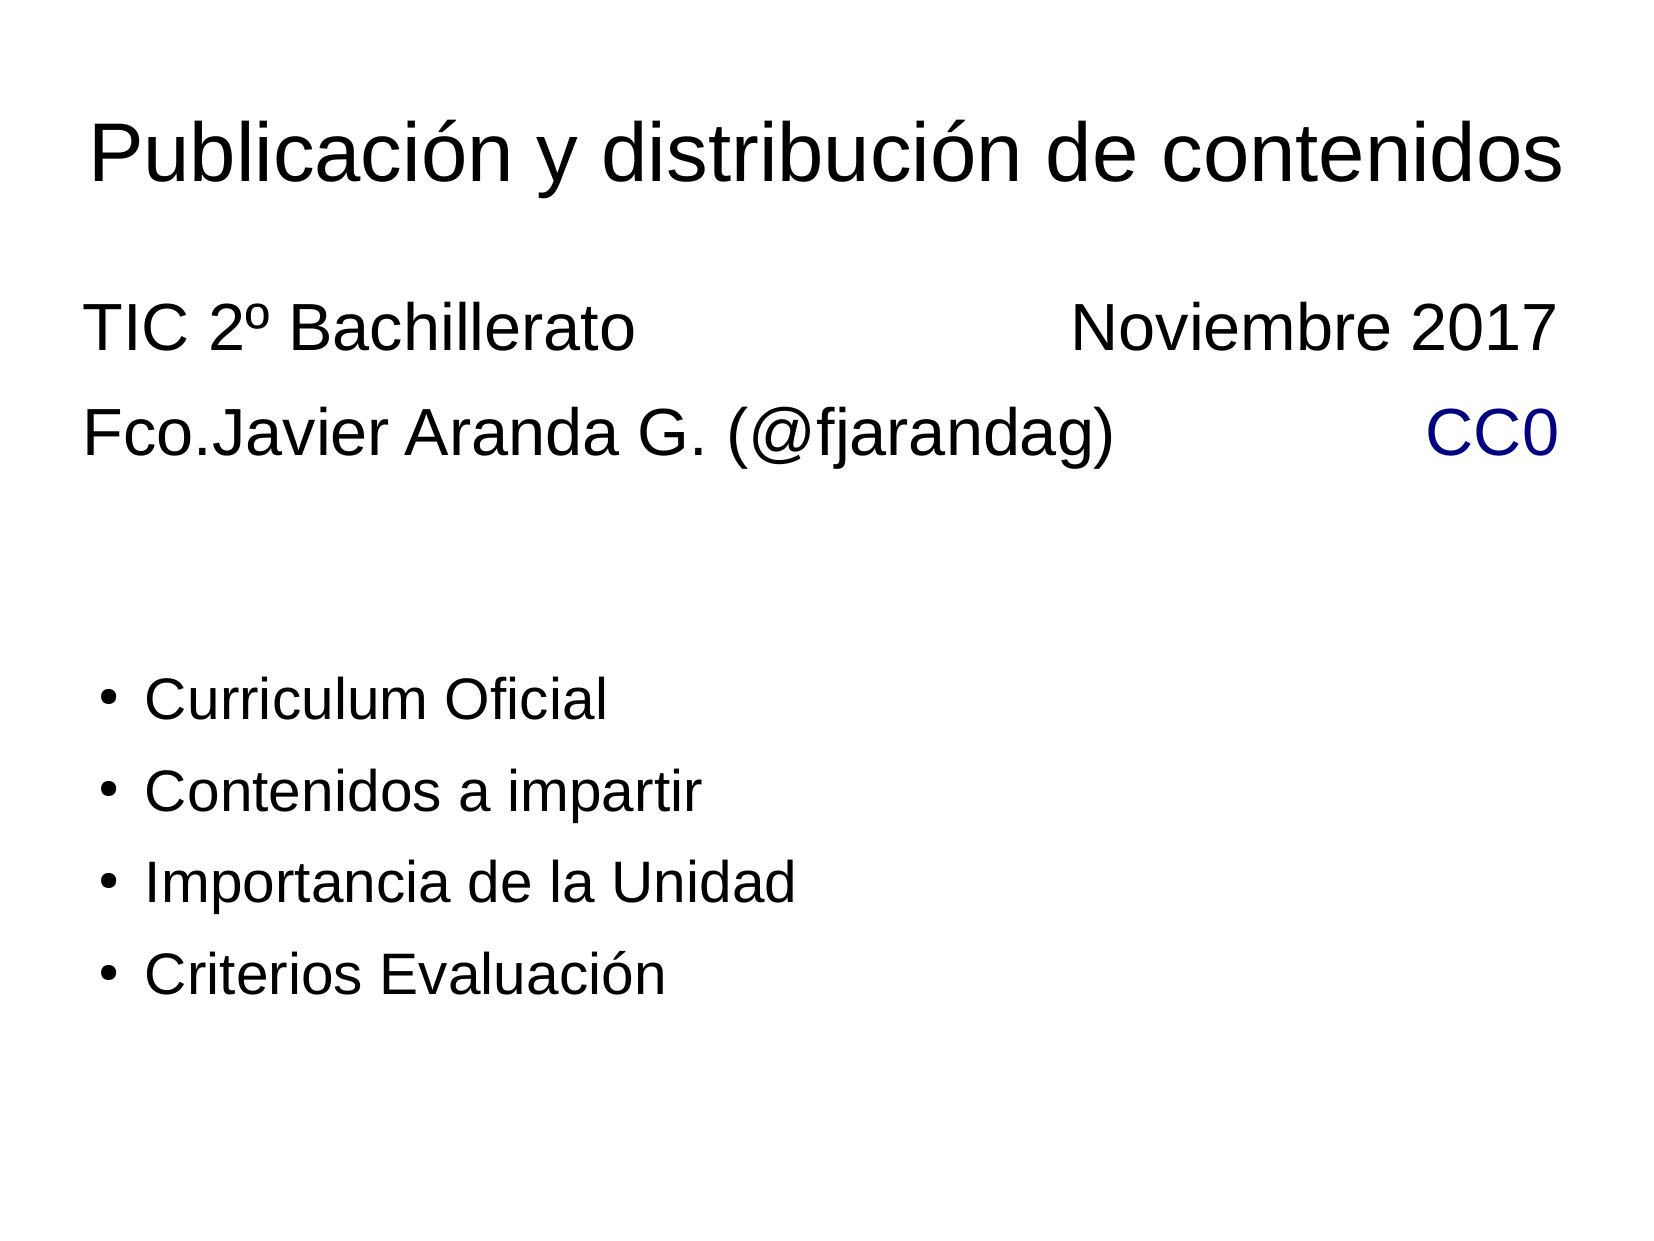

# Publicación y distribución de contenidos
TIC 2º Bachillerato	Noviembre 2017
Fco.Javier Aranda G. (@fjarandag)	CC0
Curriculum Oficial
Contenidos a impartir
Importancia de la Unidad
Criterios Evaluación